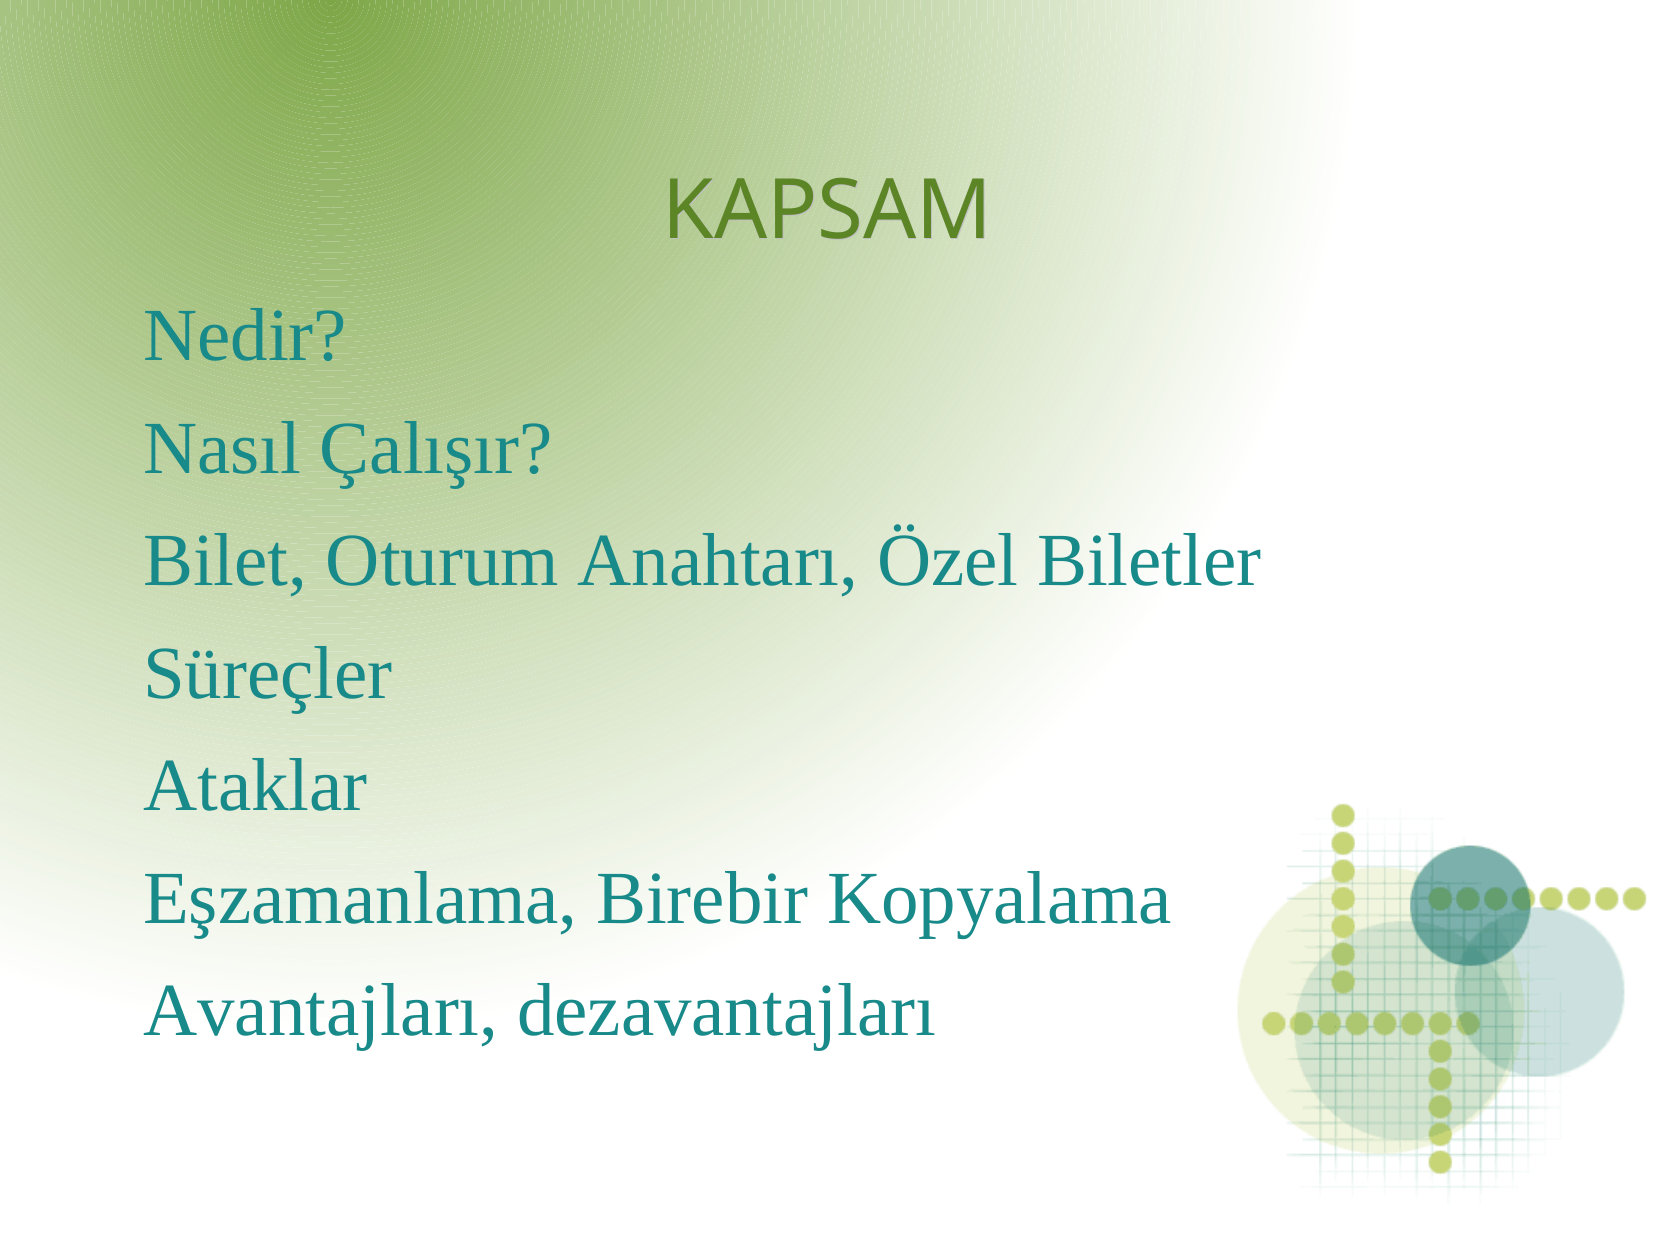

# KAPSAM
Nedir?
Nasıl Çalışır?
Bilet, Oturum Anahtarı, Özel Biletler
Süreçler
Ataklar
Eşzamanlama, Birebir Kopyalama
Avantajları, dezavantajları